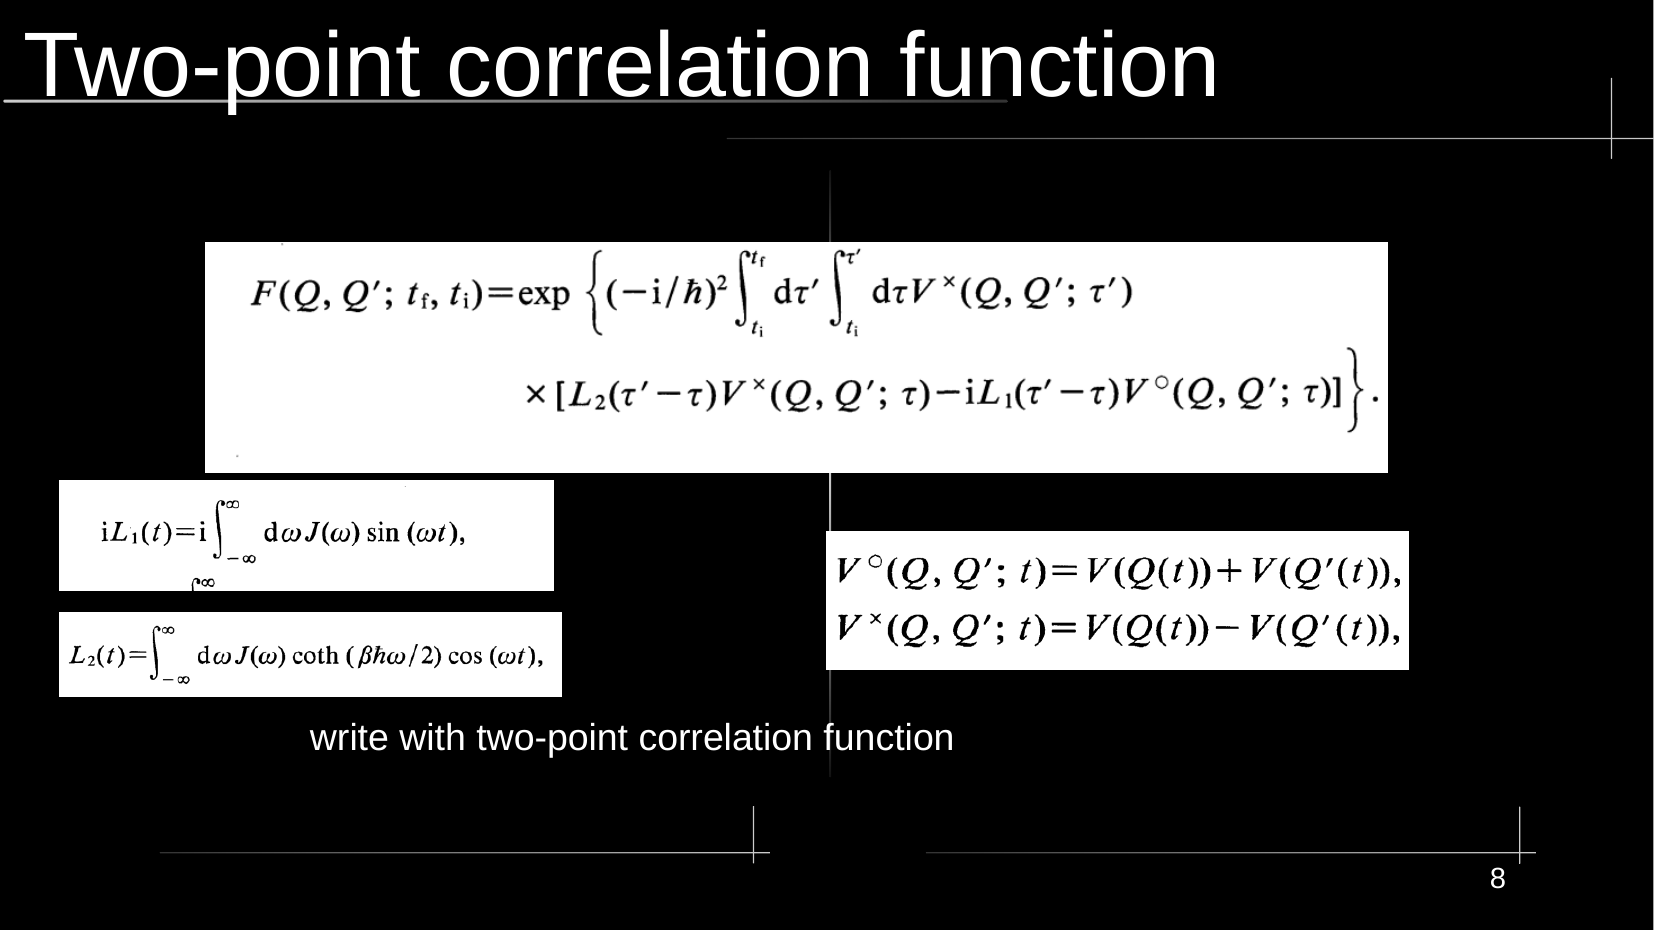

# Two-point correlation function
write with two-point correlation function
8